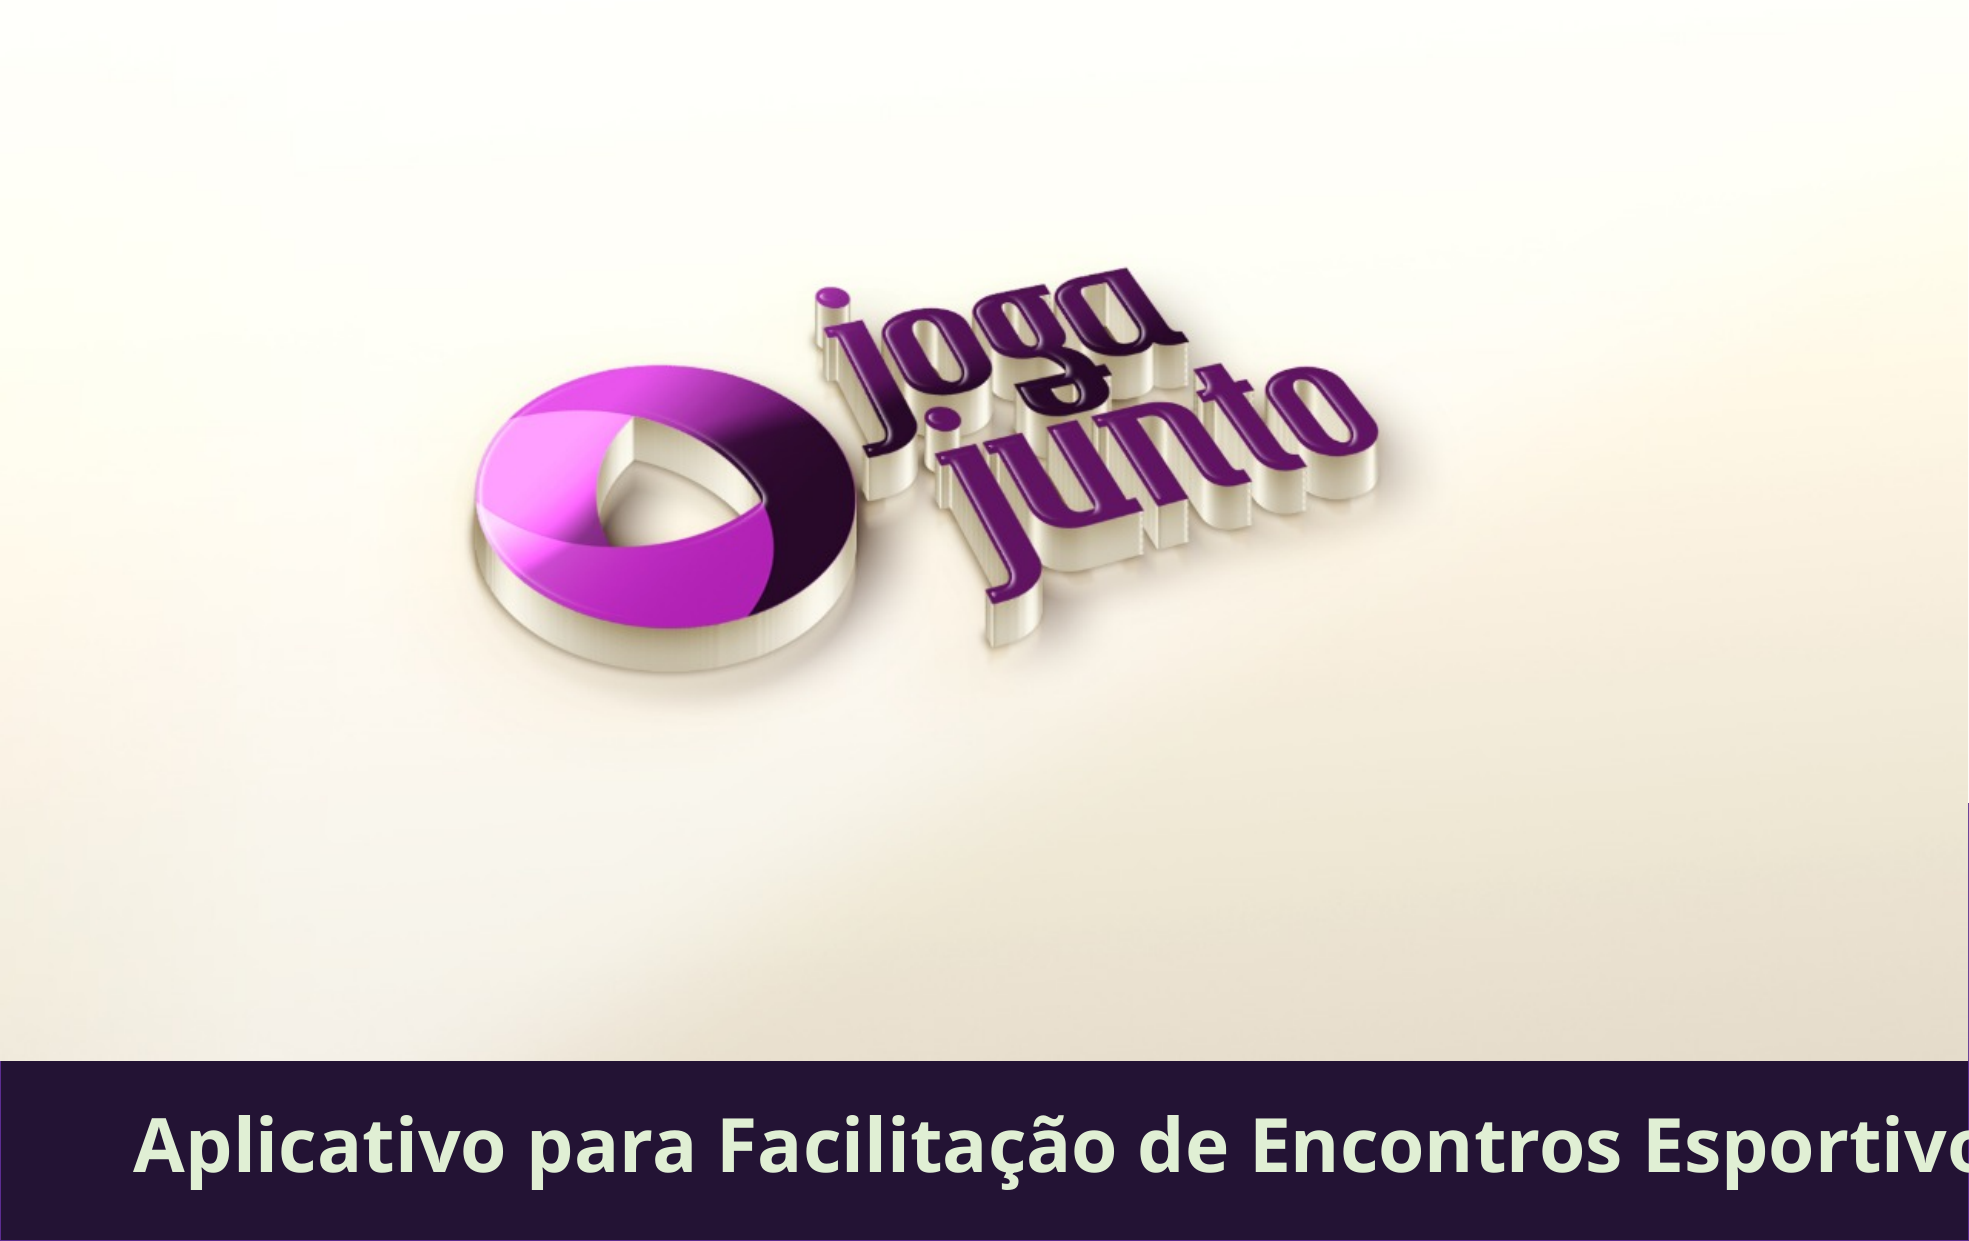

# Aplicativo para Facilitação de Encontros Esportivos